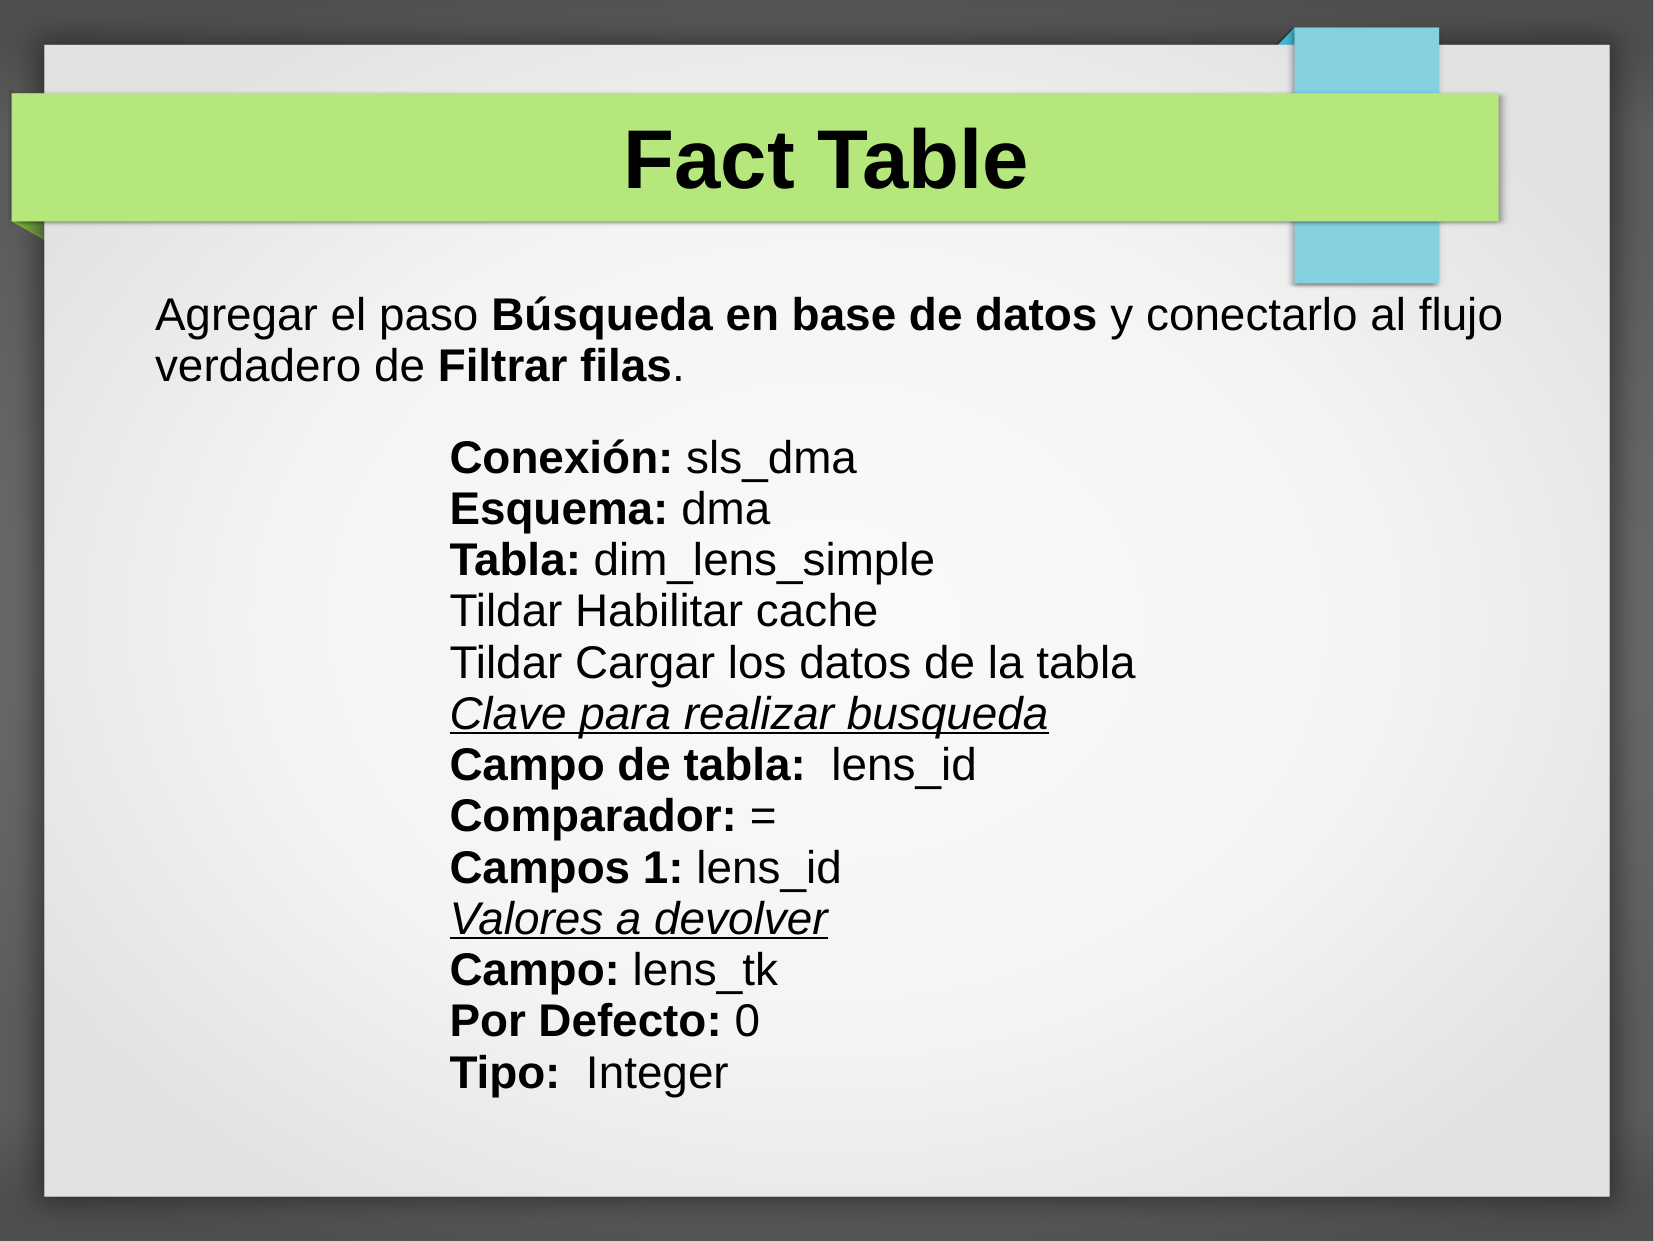

# Fact Table
Agregar el paso Búsqueda en base de datos y conectarlo al flujo
verdadero de Filtrar filas.
Conexión: sls_dma
Esquema: dma
Tabla: dim_lens_simple
Tildar Habilitar cache
Tildar Cargar los datos de la tabla
Clave para realizar busqueda
Campo de tabla: lens_id
Comparador: =
Campos 1: lens_id
Valores a devolver
Campo: lens_tk
Por Defecto: 0
Tipo: Integer